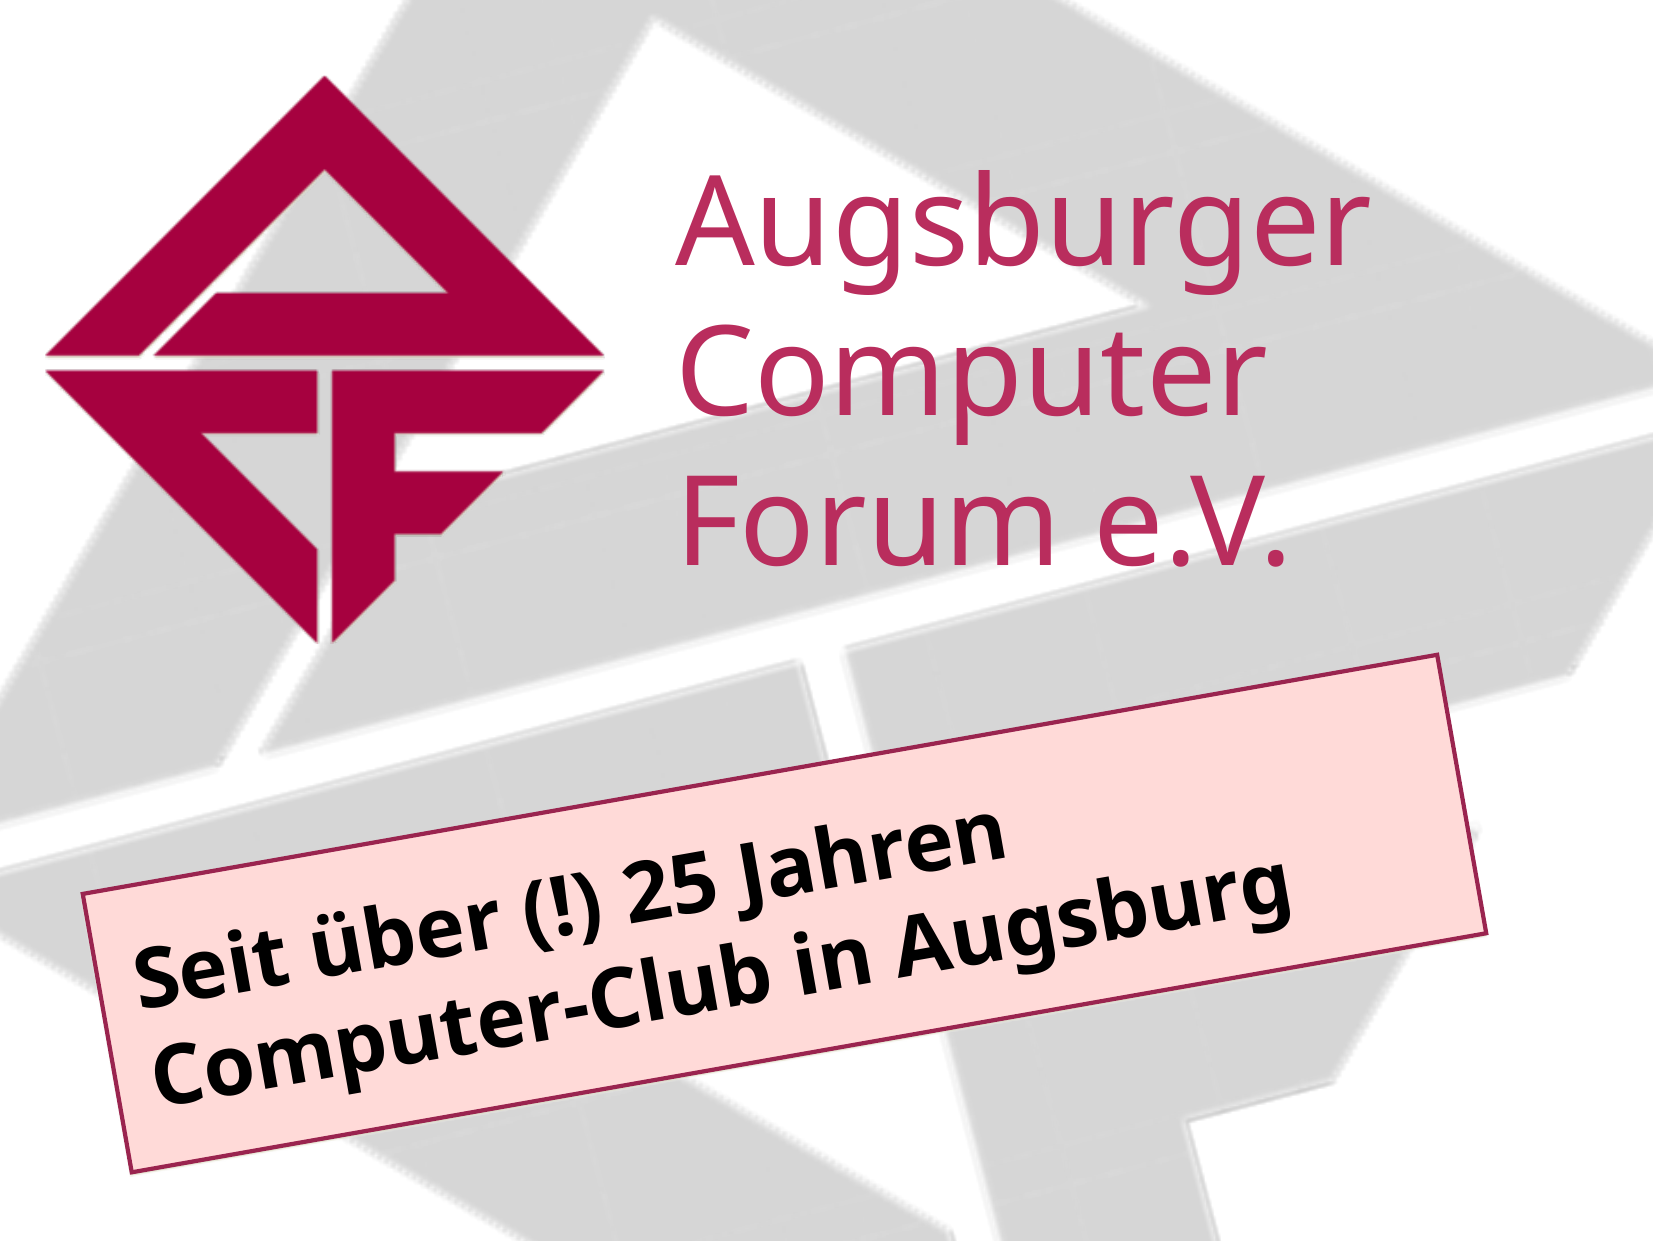

Augsburger
Computer
Forum e.V.
Seit über (!) 25 Jahren
Computer-Club in Augsburg